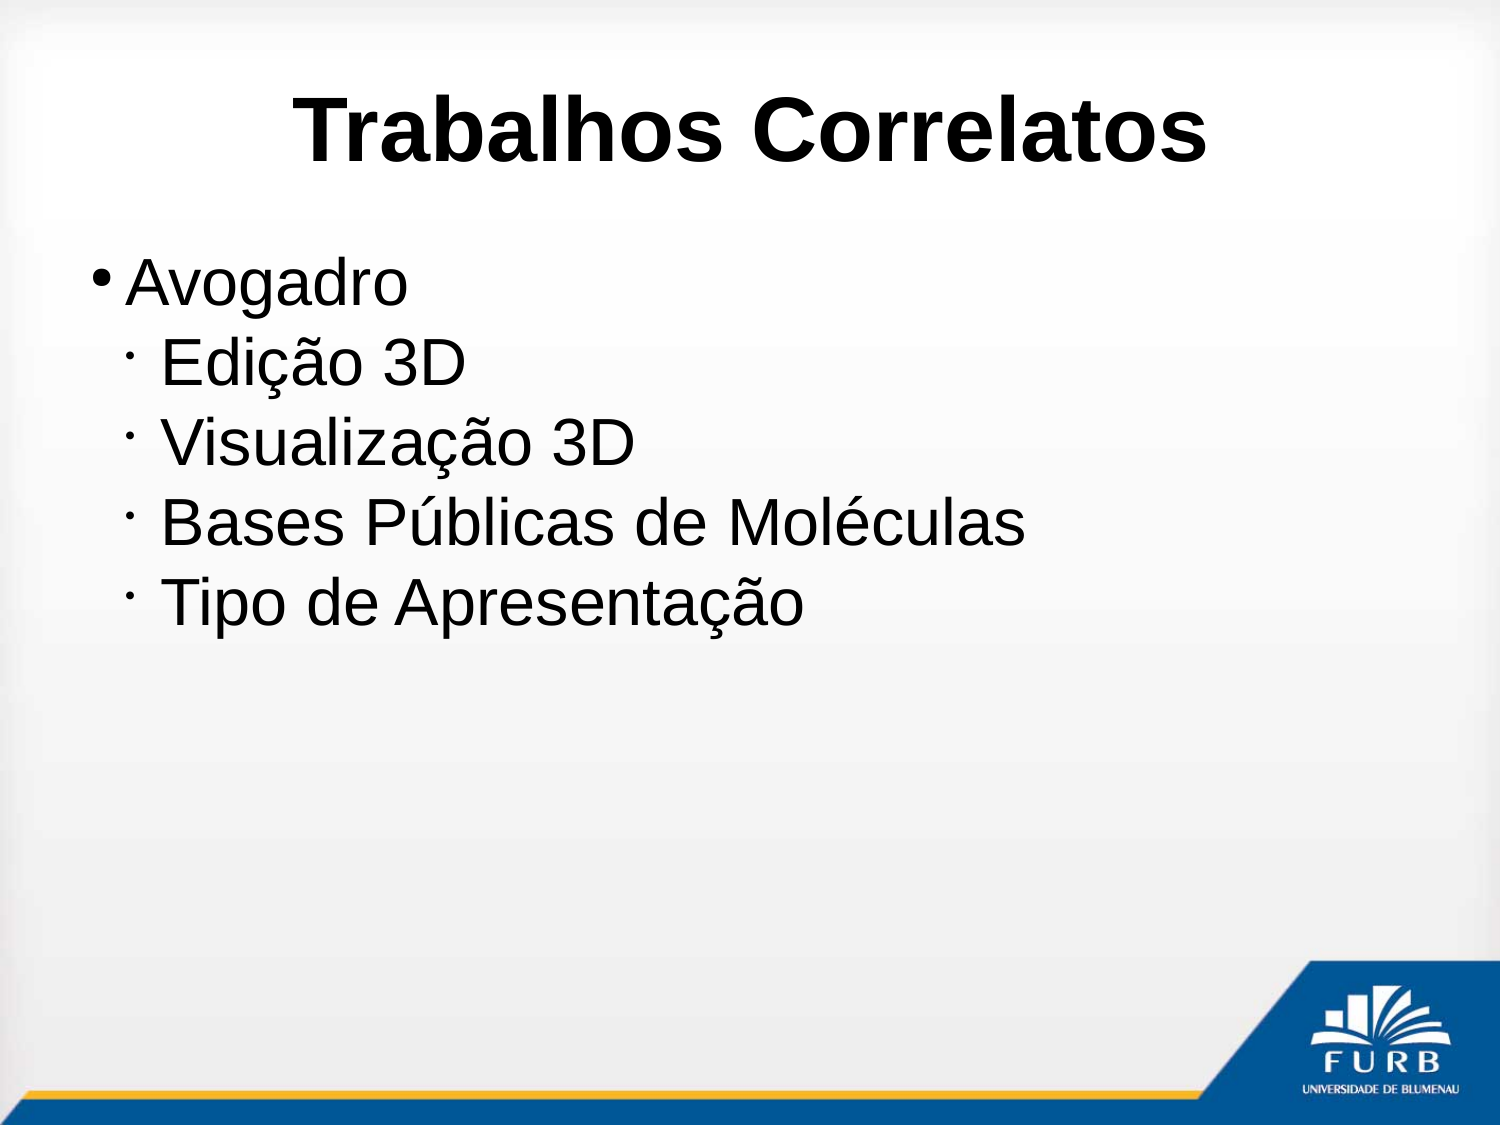

Trabalhos Correlatos
Avogadro
Edição 3D
Visualização 3D
Bases Públicas de Moléculas
Tipo de Apresentação